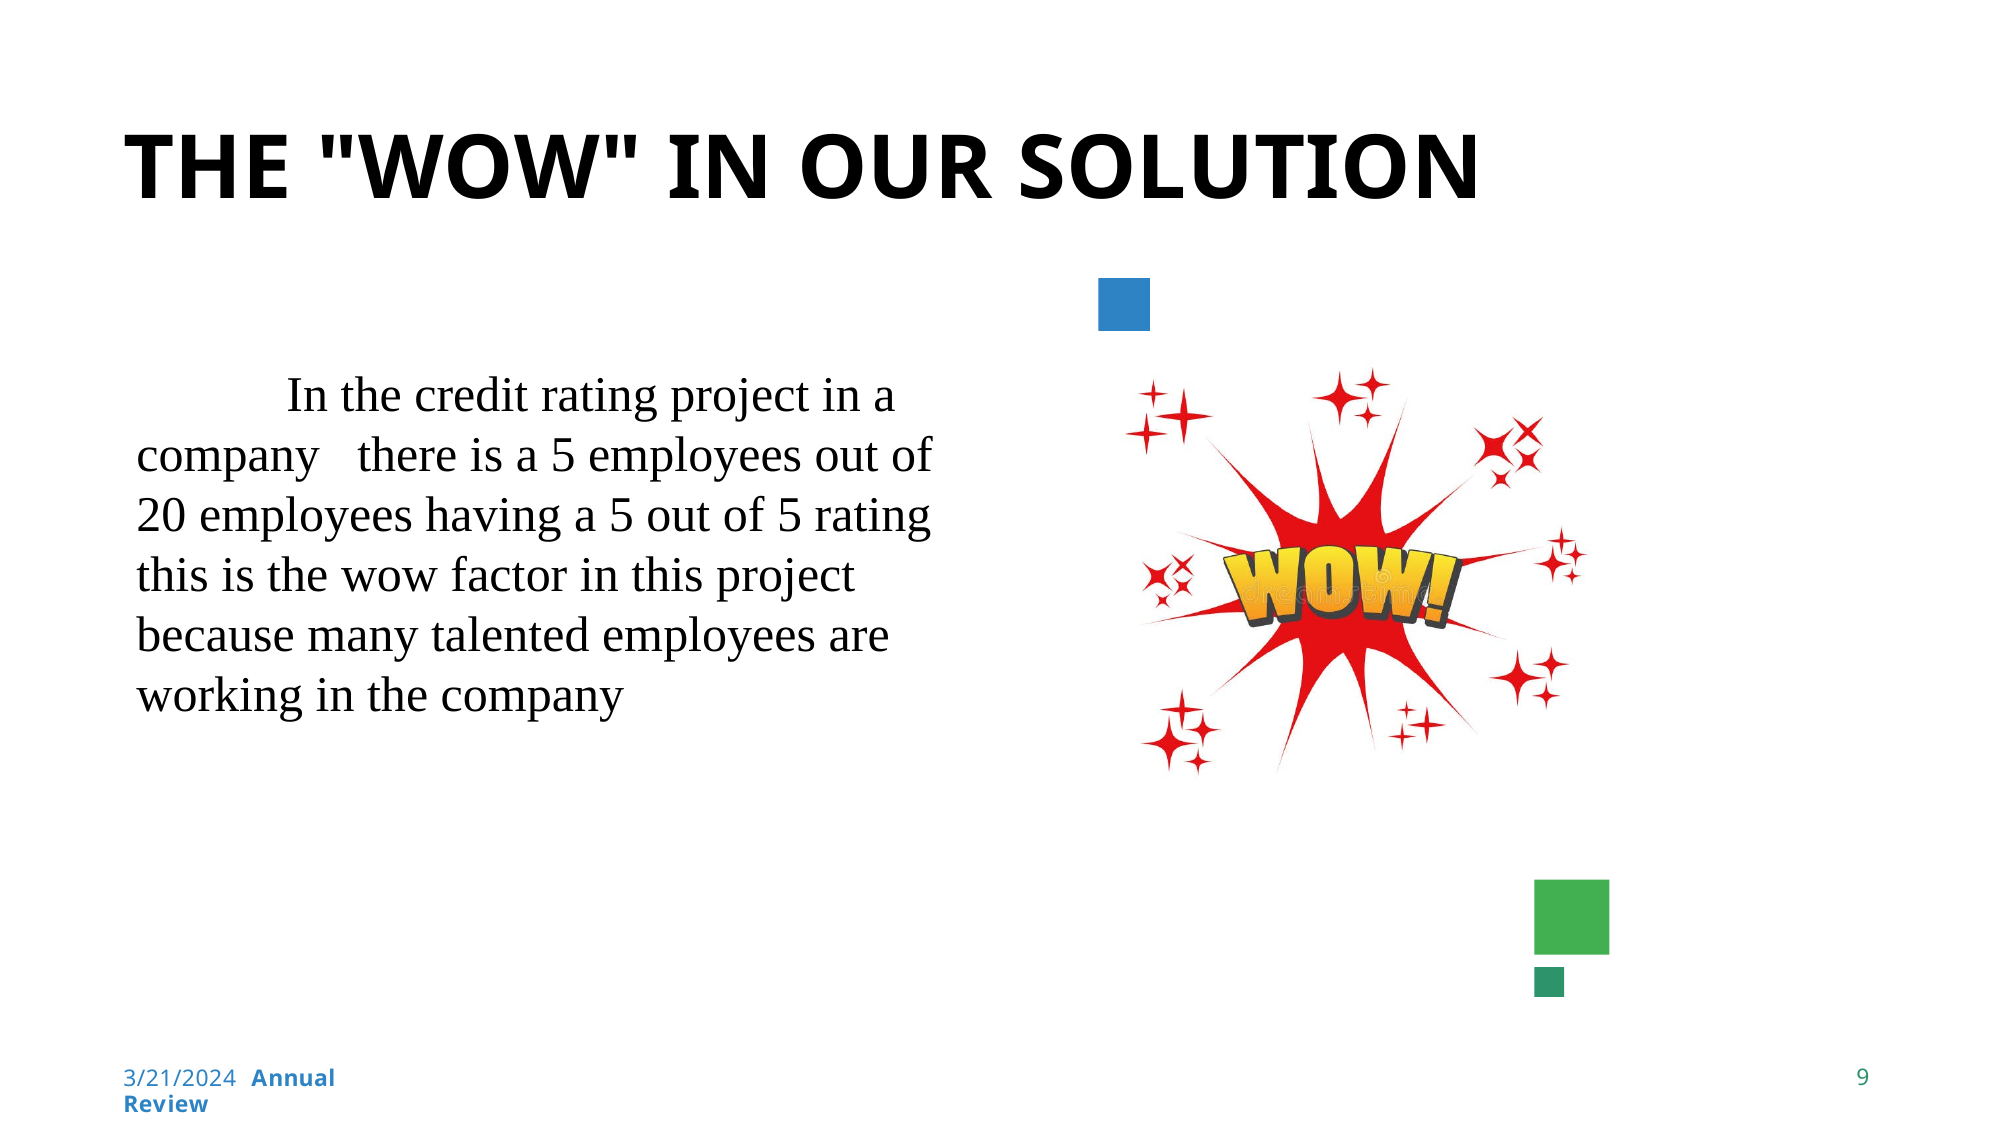

# THE "WOW" IN OUR SOLUTION
 In the credit rating project in a company there is a 5 employees out of 20 employees having a 5 out of 5 rating this is the wow factor in this project because many talented employees are working in the company
3/21/2024 Annual Review